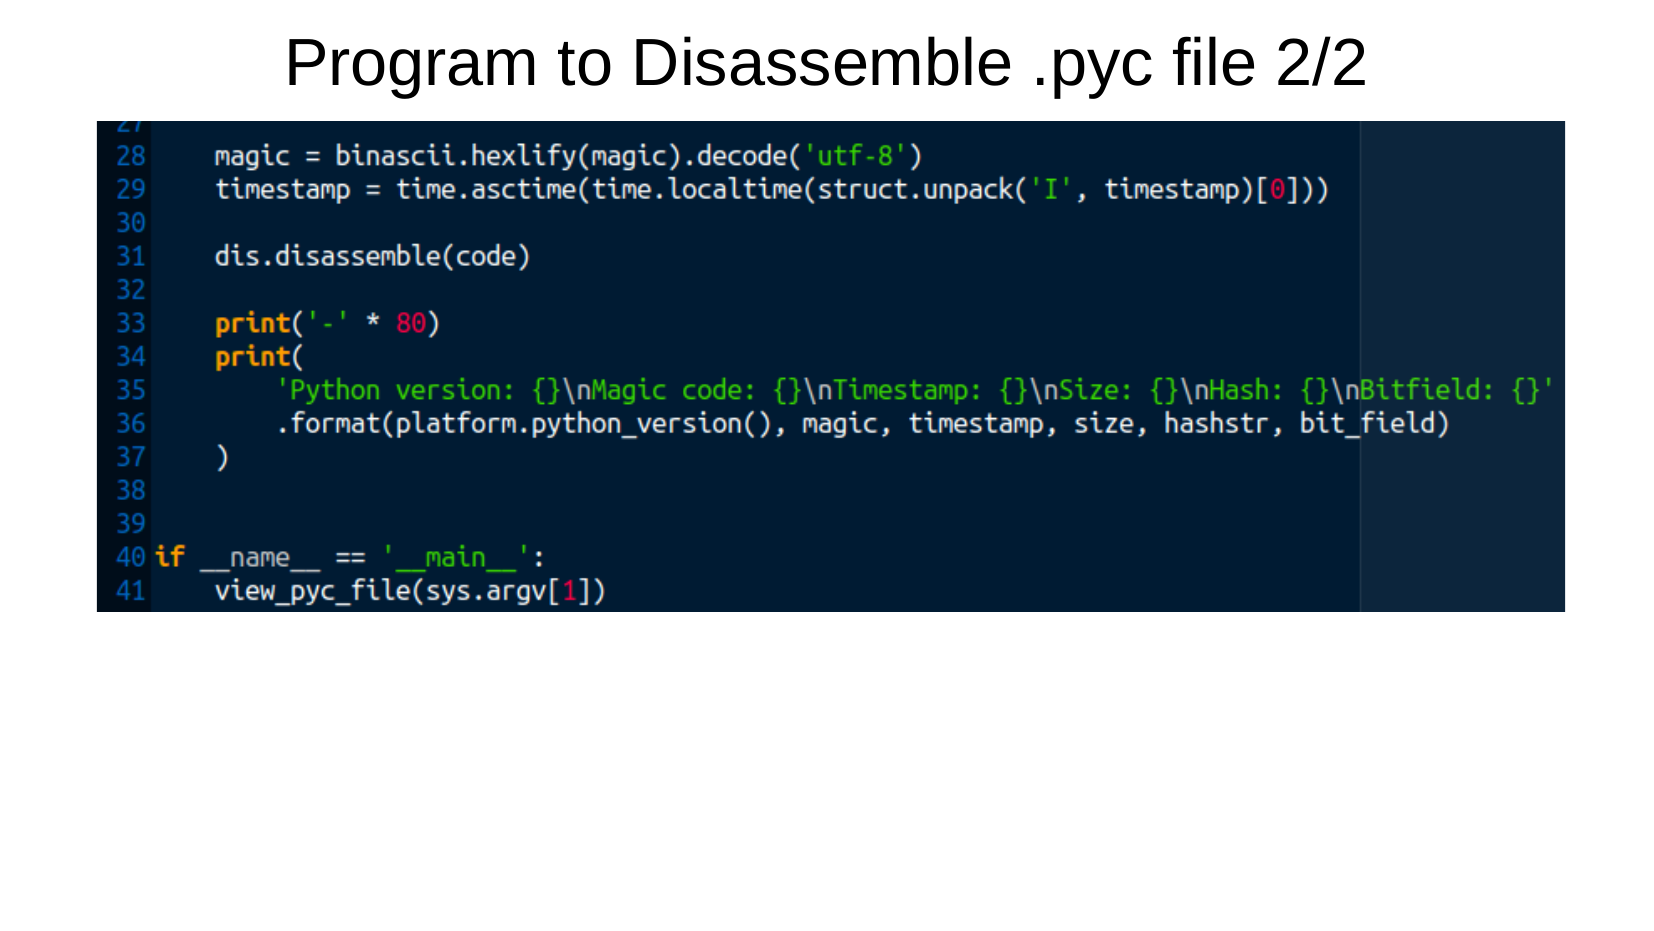

# Program to Disassemble .pyc file 2/2